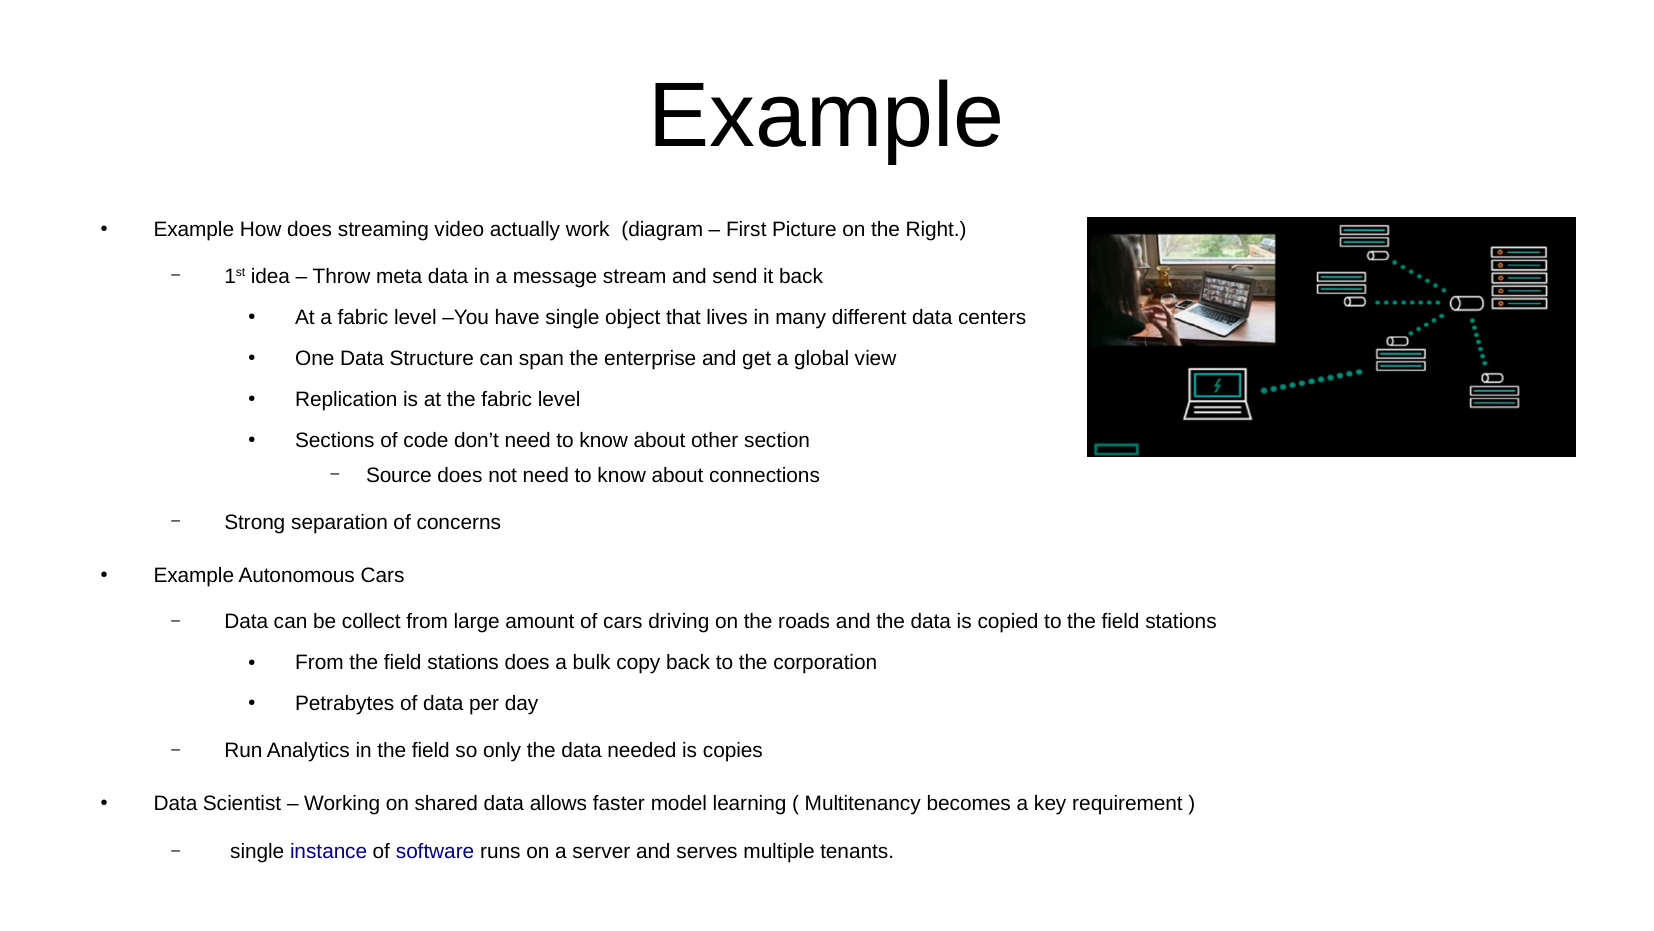

# Example
Example How does streaming video actually work (diagram – First Picture on the Right.)
1st idea – Throw meta data in a message stream and send it back
At a fabric level –You have single object that lives in many different data centers
One Data Structure can span the enterprise and get a global view
Replication is at the fabric level
Sections of code don’t need to know about other section
Source does not need to know about connections
Strong separation of concerns
Example Autonomous Cars
Data can be collect from large amount of cars driving on the roads and the data is copied to the field stations
From the field stations does a bulk copy back to the corporation
Petrabytes of data per day
Run Analytics in the field so only the data needed is copies
Data Scientist – Working on shared data allows faster model learning ( Multitenancy becomes a key requirement )
 single instance of software runs on a server and serves multiple tenants.